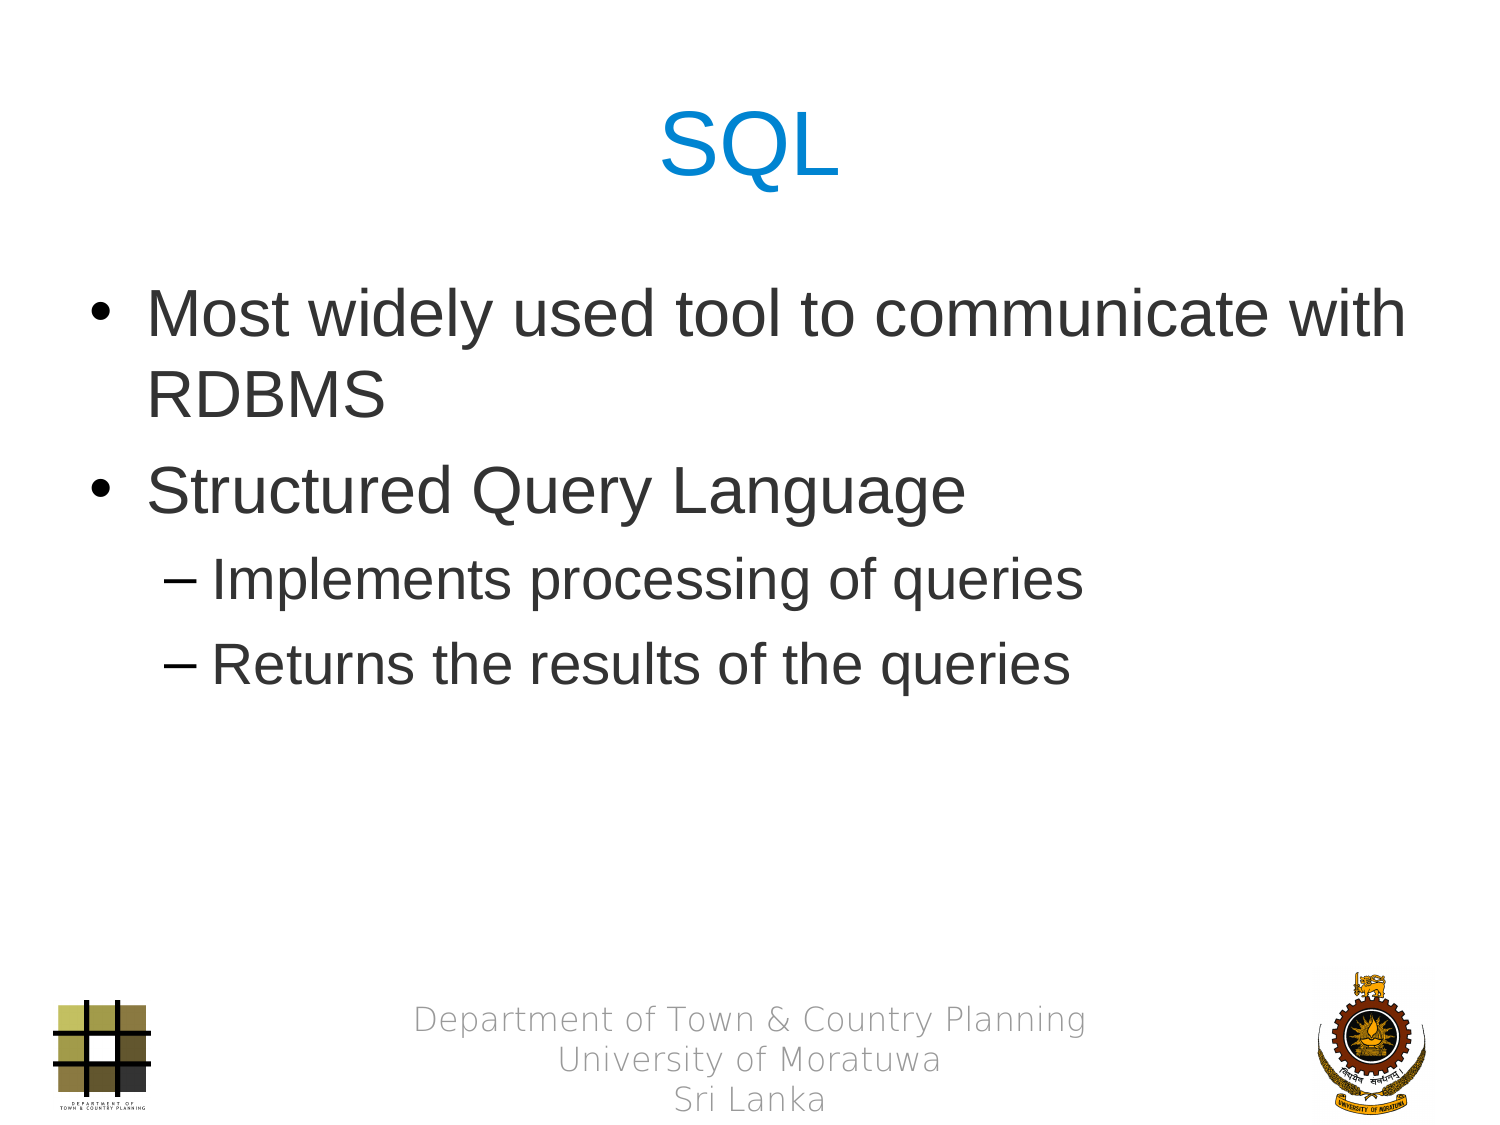

# SQL
Most widely used tool to communicate with RDBMS
Structured Query Language
Implements processing of queries
Returns the results of the queries